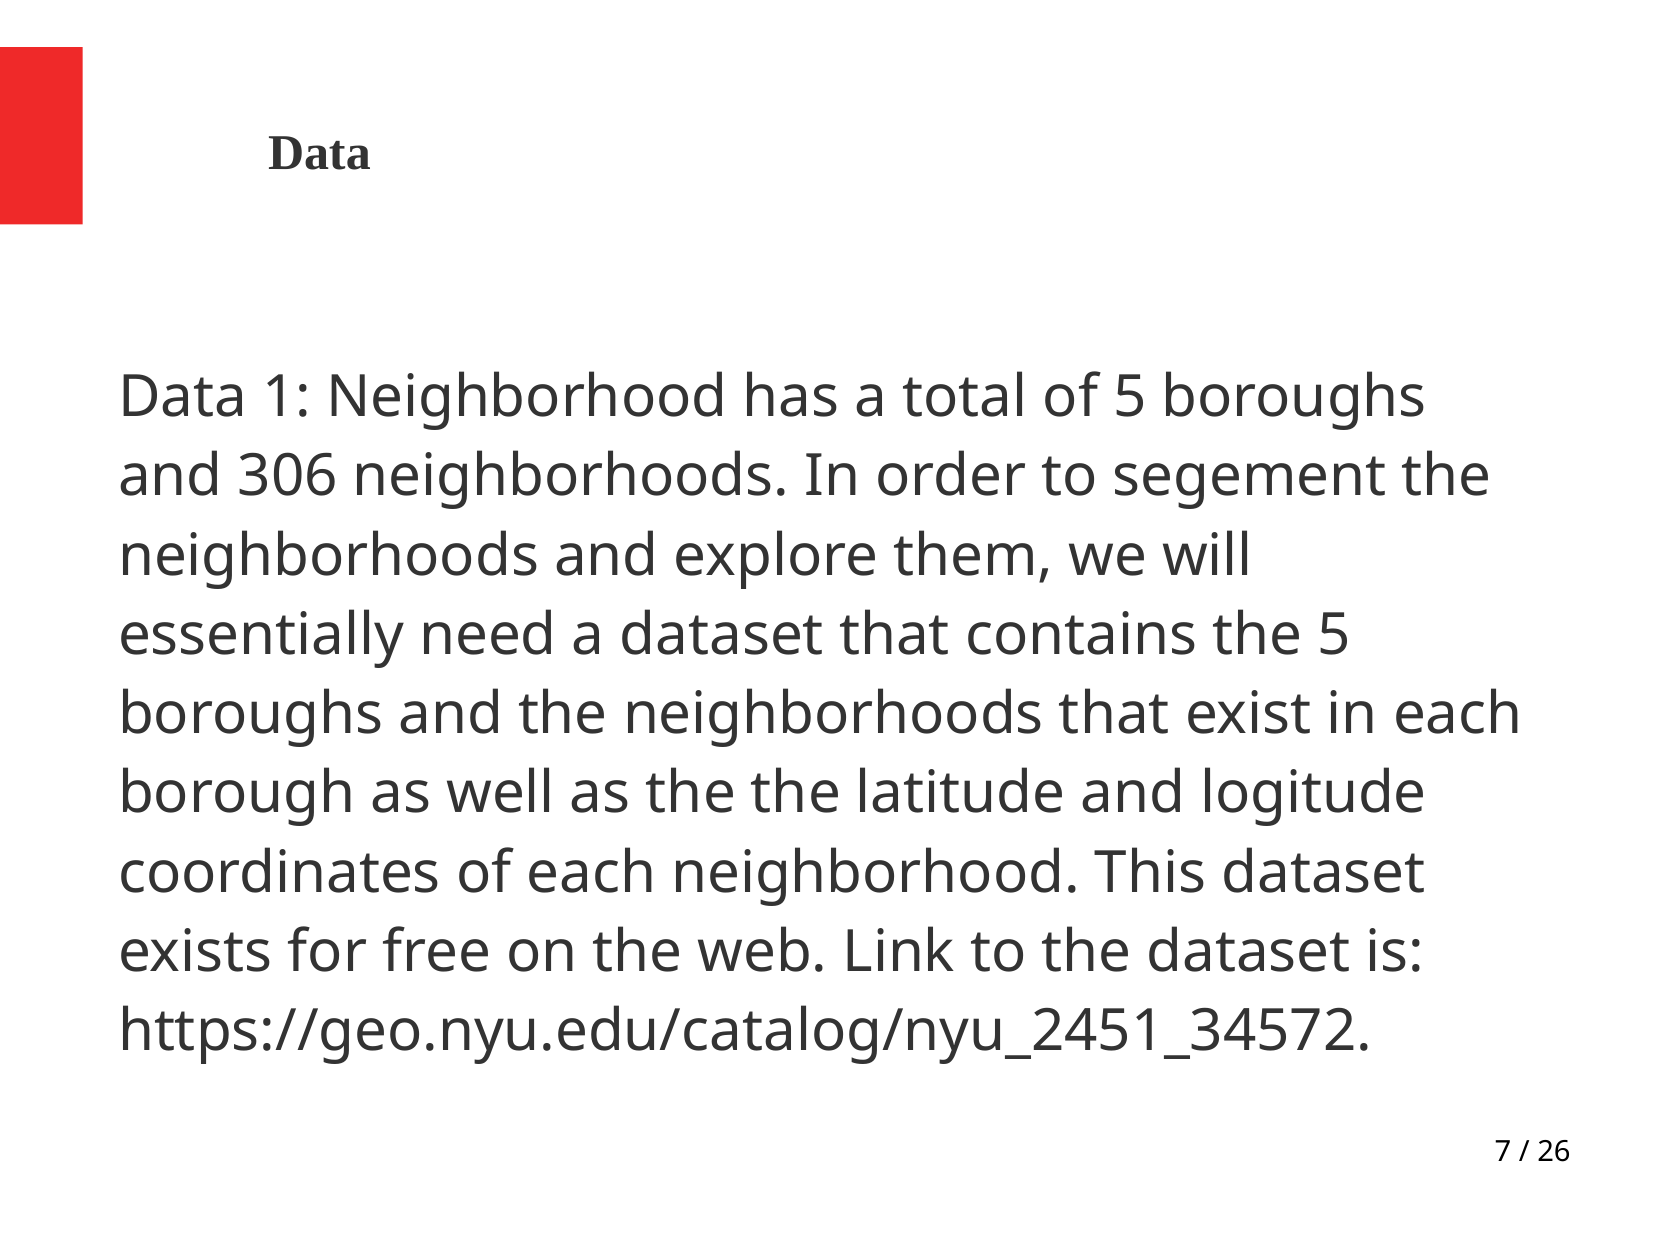

# Data
Data 1: Neighborhood has a total of 5 boroughs and 306 neighborhoods. In order to segement the neighborhoods and explore them, we will essentially need a dataset that contains the 5 boroughs and the neighborhoods that exist in each borough as well as the the latitude and logitude coordinates of each neighborhood. This dataset exists for free on the web. Link to the dataset is: https://geo.nyu.edu/catalog/nyu_2451_34572.
7